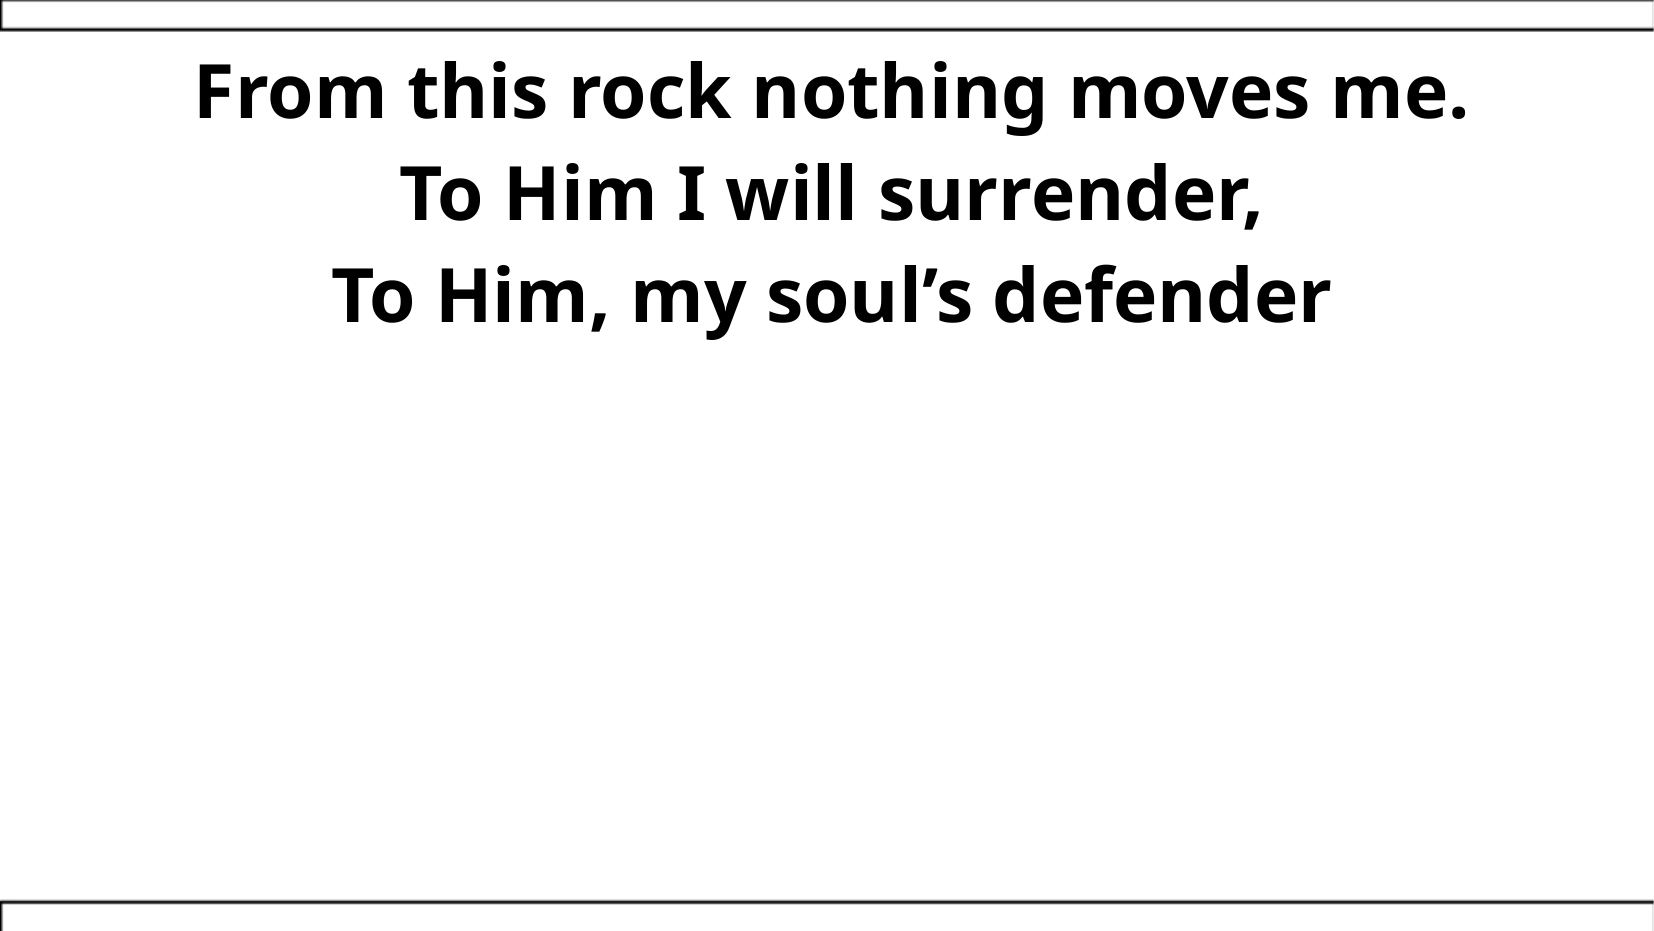

From this rock nothing moves me.
To Him I will surrender,
To Him, my soul’s defender